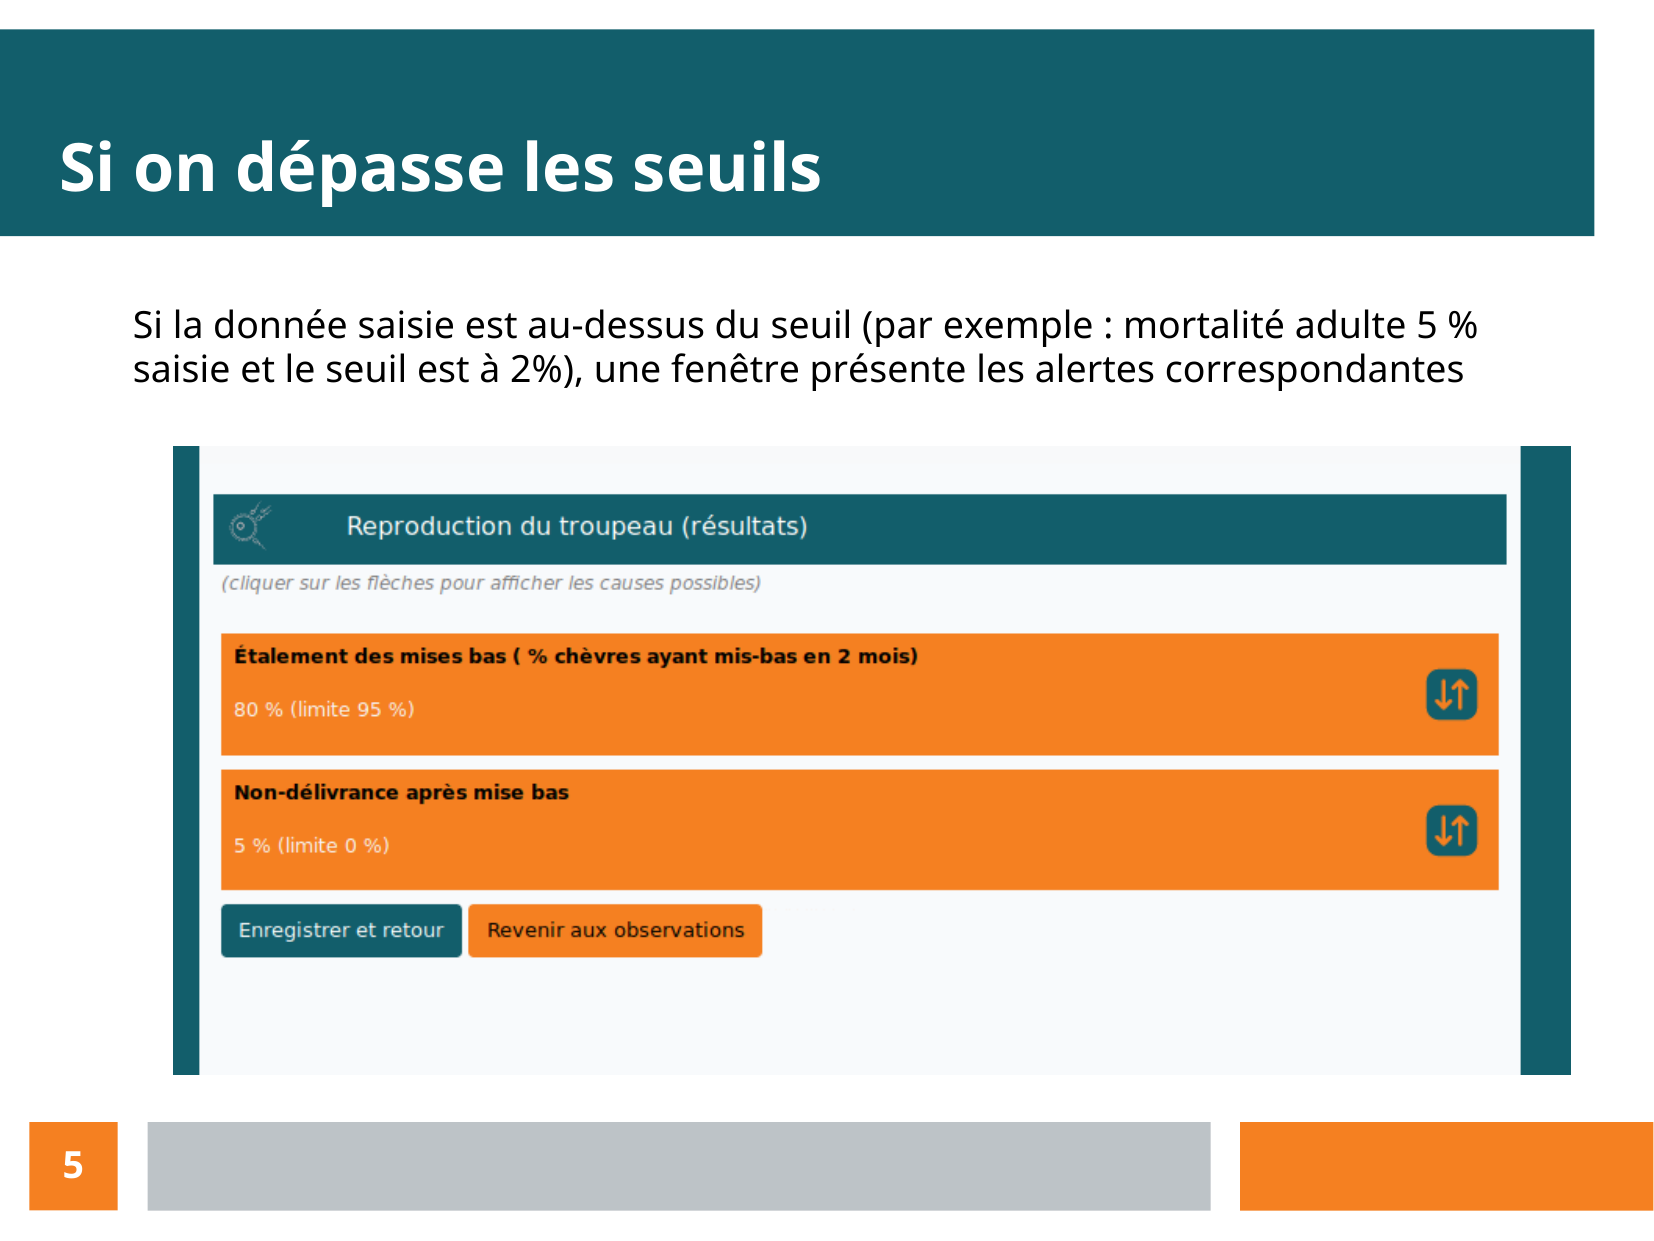

# Si on dépasse les seuils
Si la donnée saisie est au-dessus du seuil (par exemple : mortalité adulte 5 % saisie et le seuil est à 2%), une fenêtre présente les alertes correspondantes
5